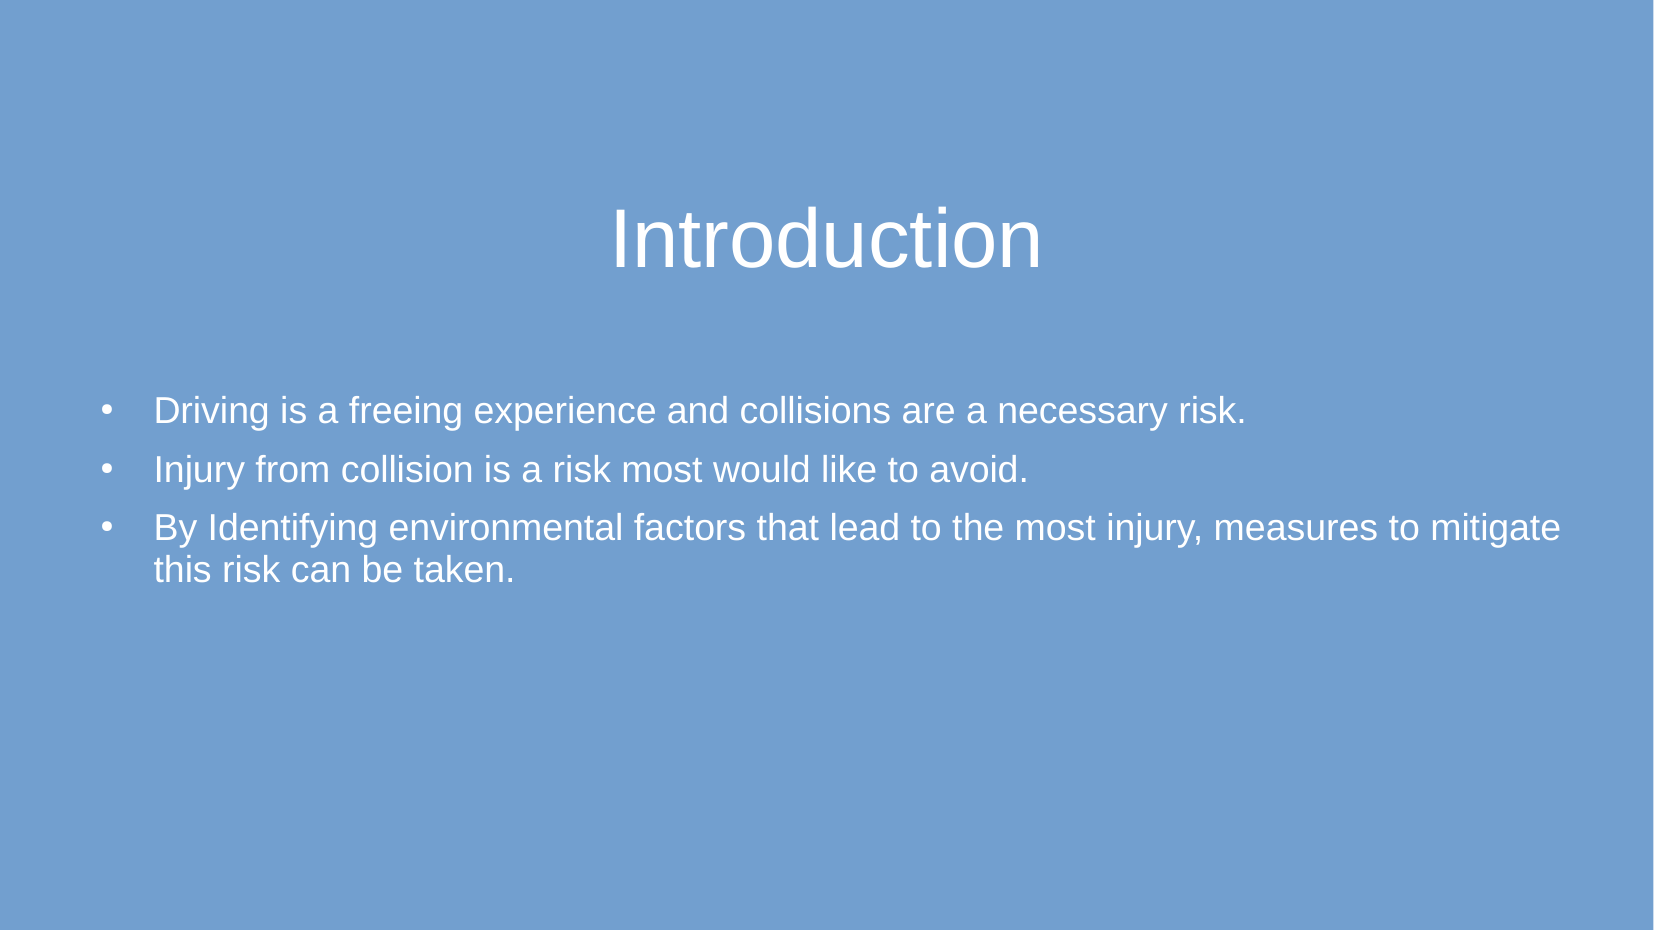

# Introduction
Driving is a freeing experience and collisions are a necessary risk.
Injury from collision is a risk most would like to avoid.
By Identifying environmental factors that lead to the most injury, measures to mitigate this risk can be taken.